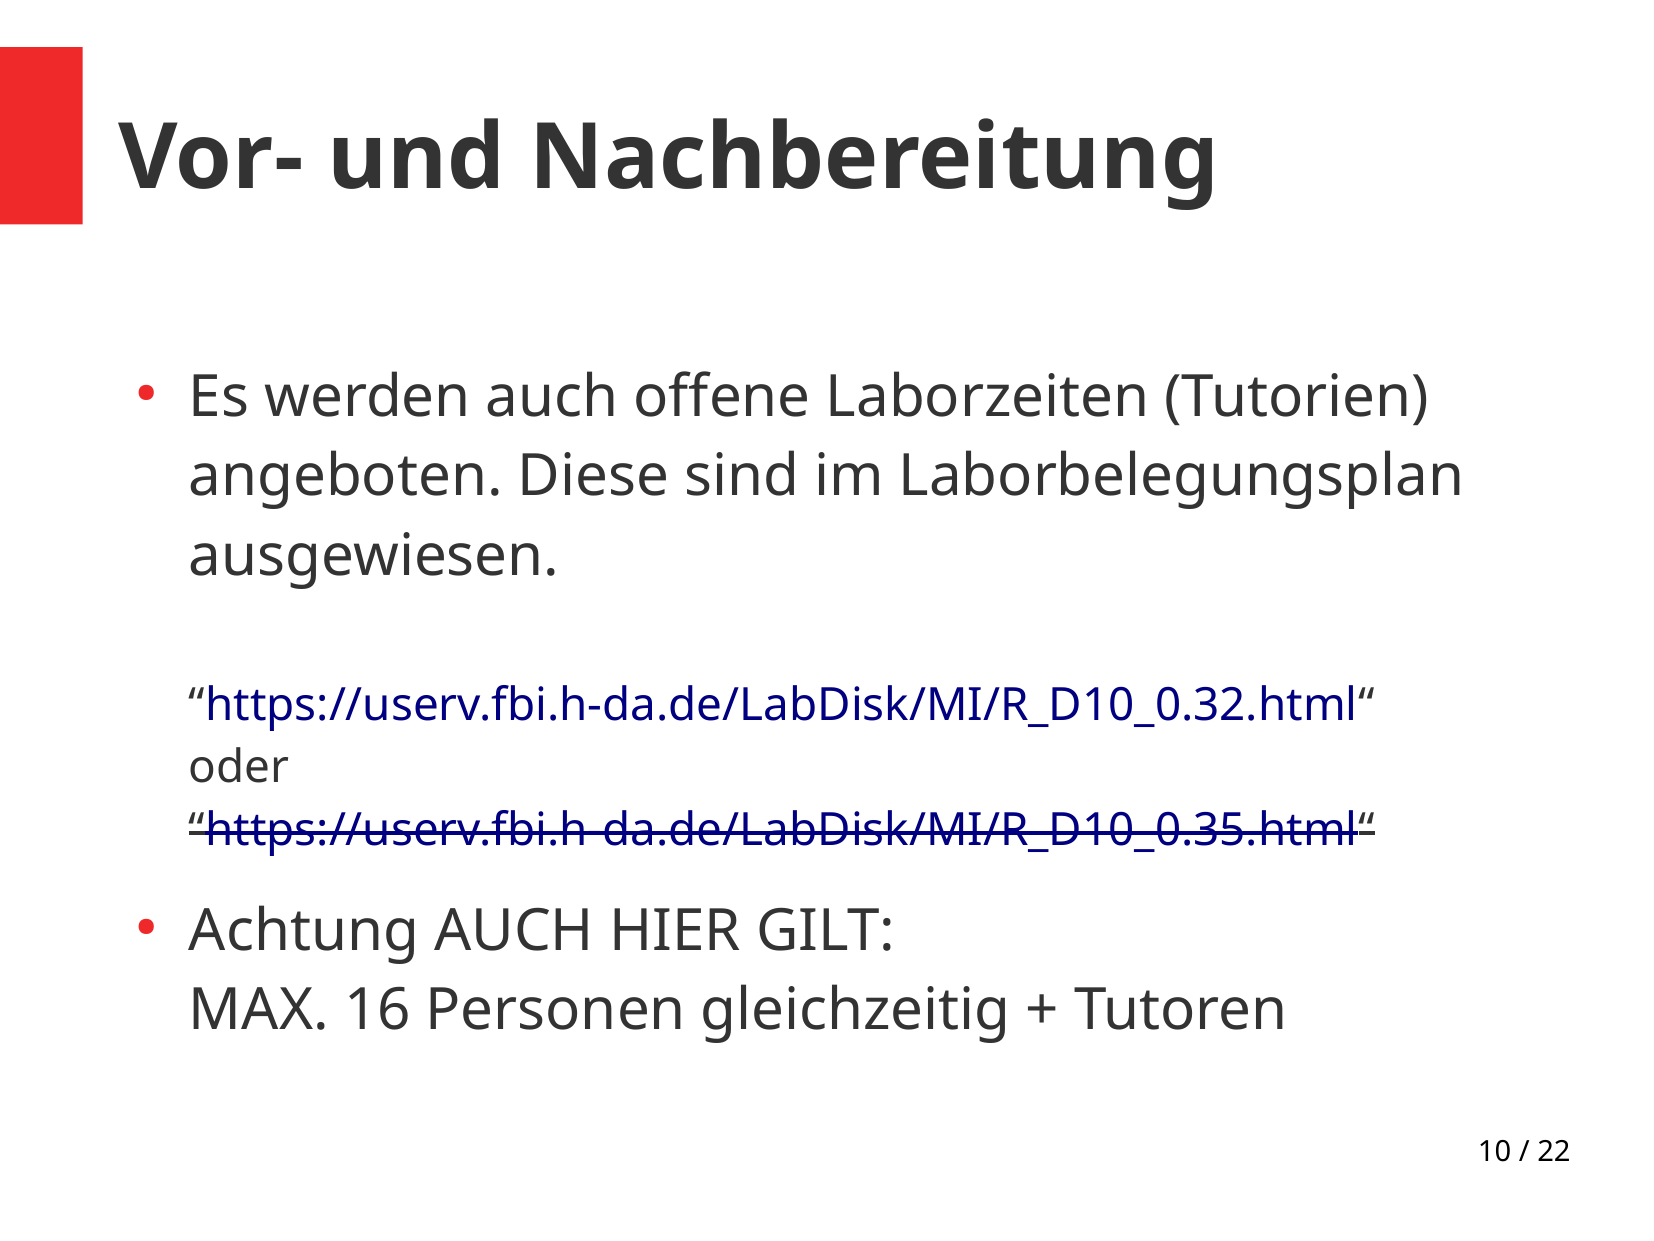

# Vor- und Nachbereitung
Es werden auch offene Laborzeiten (Tutorien) angeboten. Diese sind im Laborbelegungsplan ausgewiesen.
“https://userv.fbi.h-da.de/LabDisk/MI/R_D10_0.32.html“
oder
“https://userv.fbi.h-da.de/LabDisk/MI/R_D10_0.35.html“
Achtung AUCH HIER GILT:
MAX. 16 Personen gleichzeitig + Tutoren
10